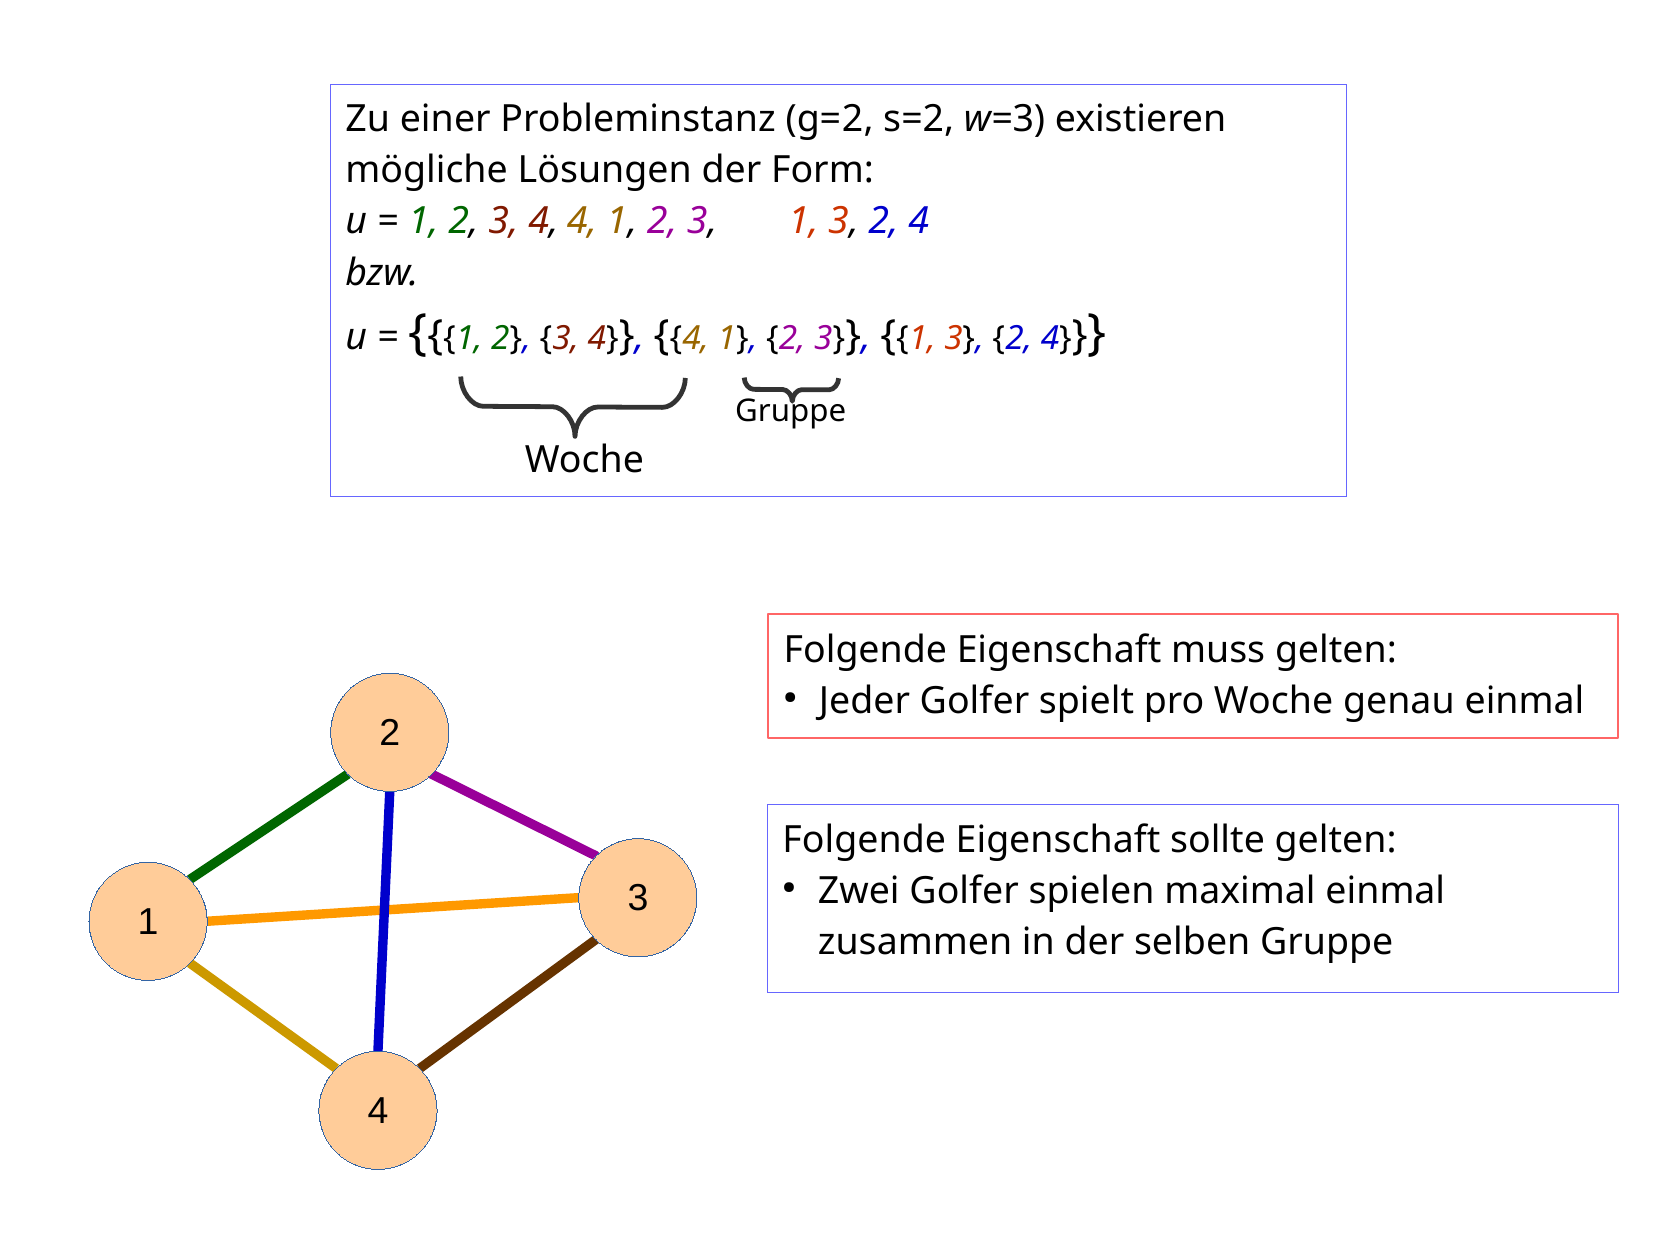

Zu einer Probleminstanz (g=2, s=2, w=3) existieren mögliche Lösungen der Form:
u = 1, 2, 3, 4,	4, 1, 2, 3,	1, 3, 2, 4
bzw.
u = {{{1, 2}, {3, 4}}, {{4, 1}, {2, 3}}, {{1, 3}, {2, 4}}}
Gruppe
Woche
Folgende Eigenschaft muss gelten:
Jeder Golfer spielt pro Woche genau einmal
2
3
1
4
Folgende Eigenschaft sollte gelten:
Zwei Golfer spielen maximal einmal zusammen in der selben Gruppe